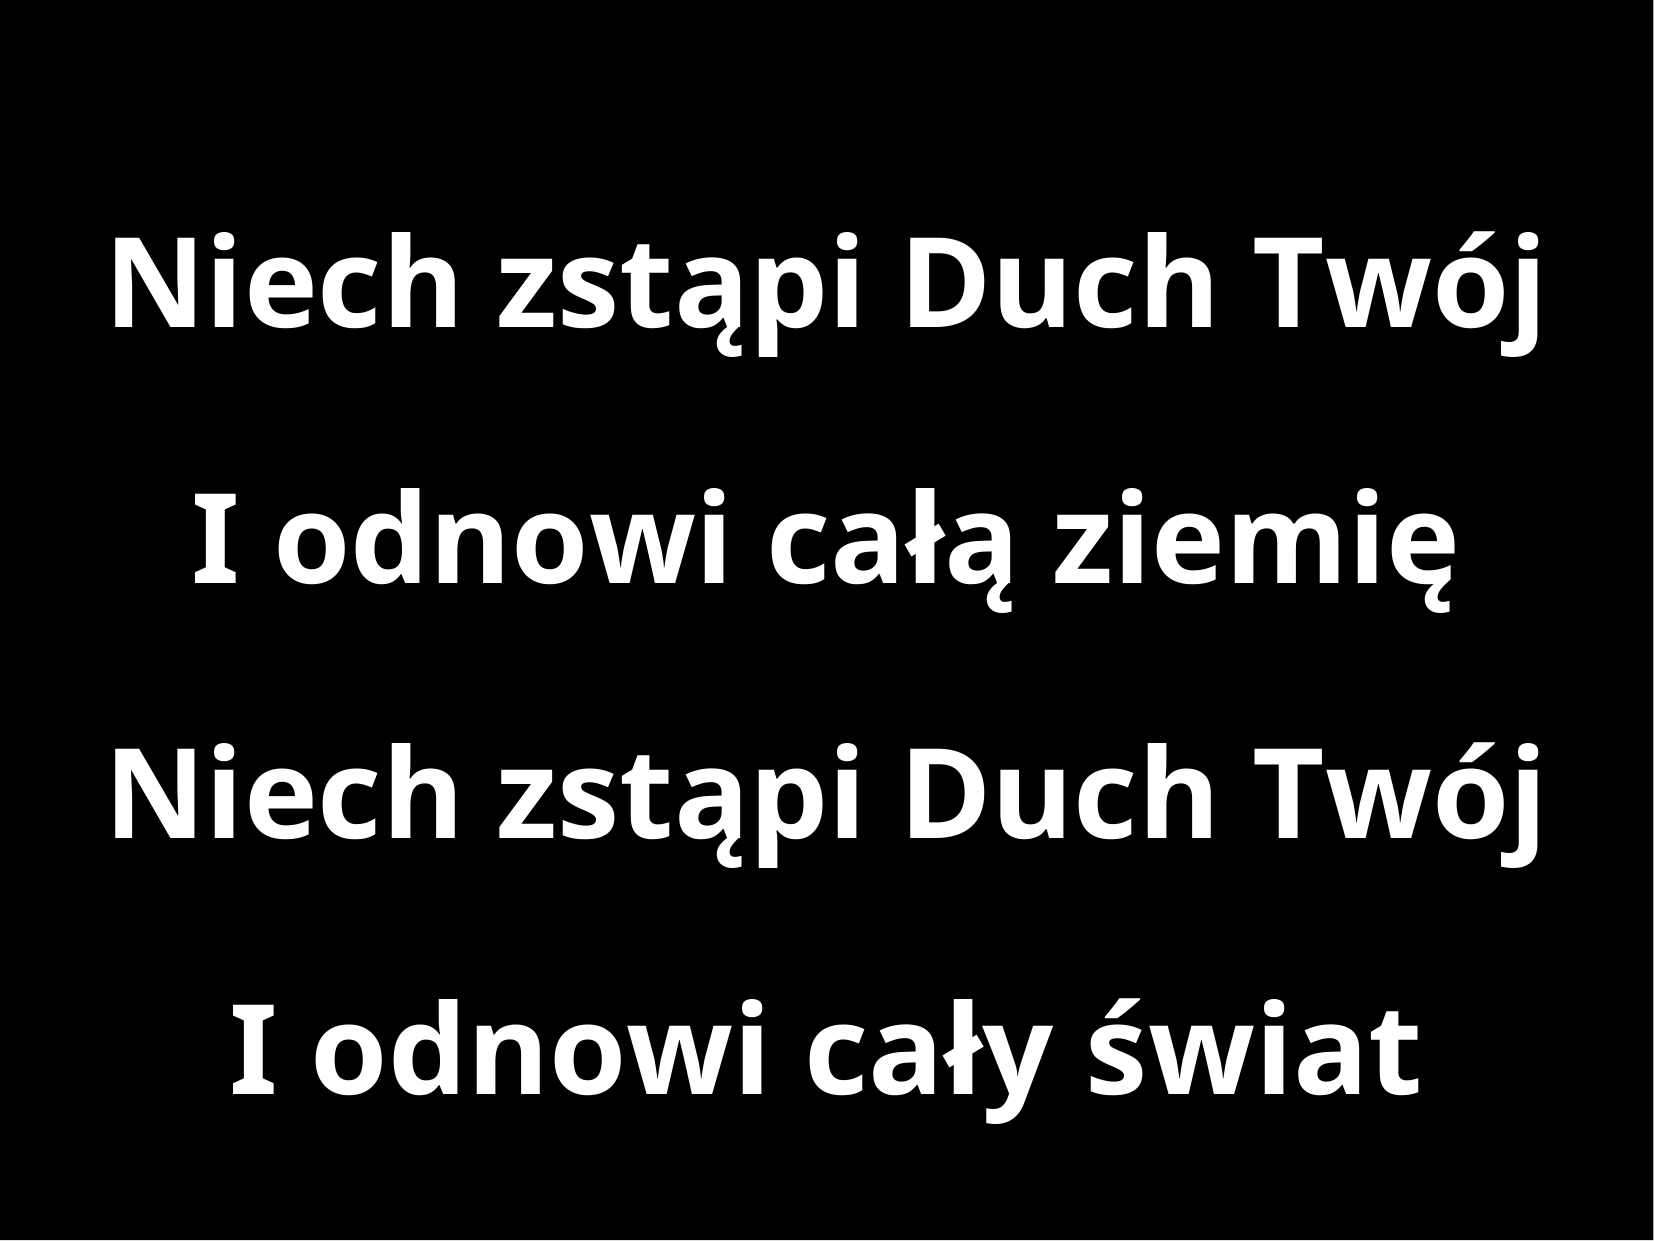

# Niech zstąpi Duch Twój I odnowi całą ziemię Niech zstąpi Duch Twój I odnowi cały świat